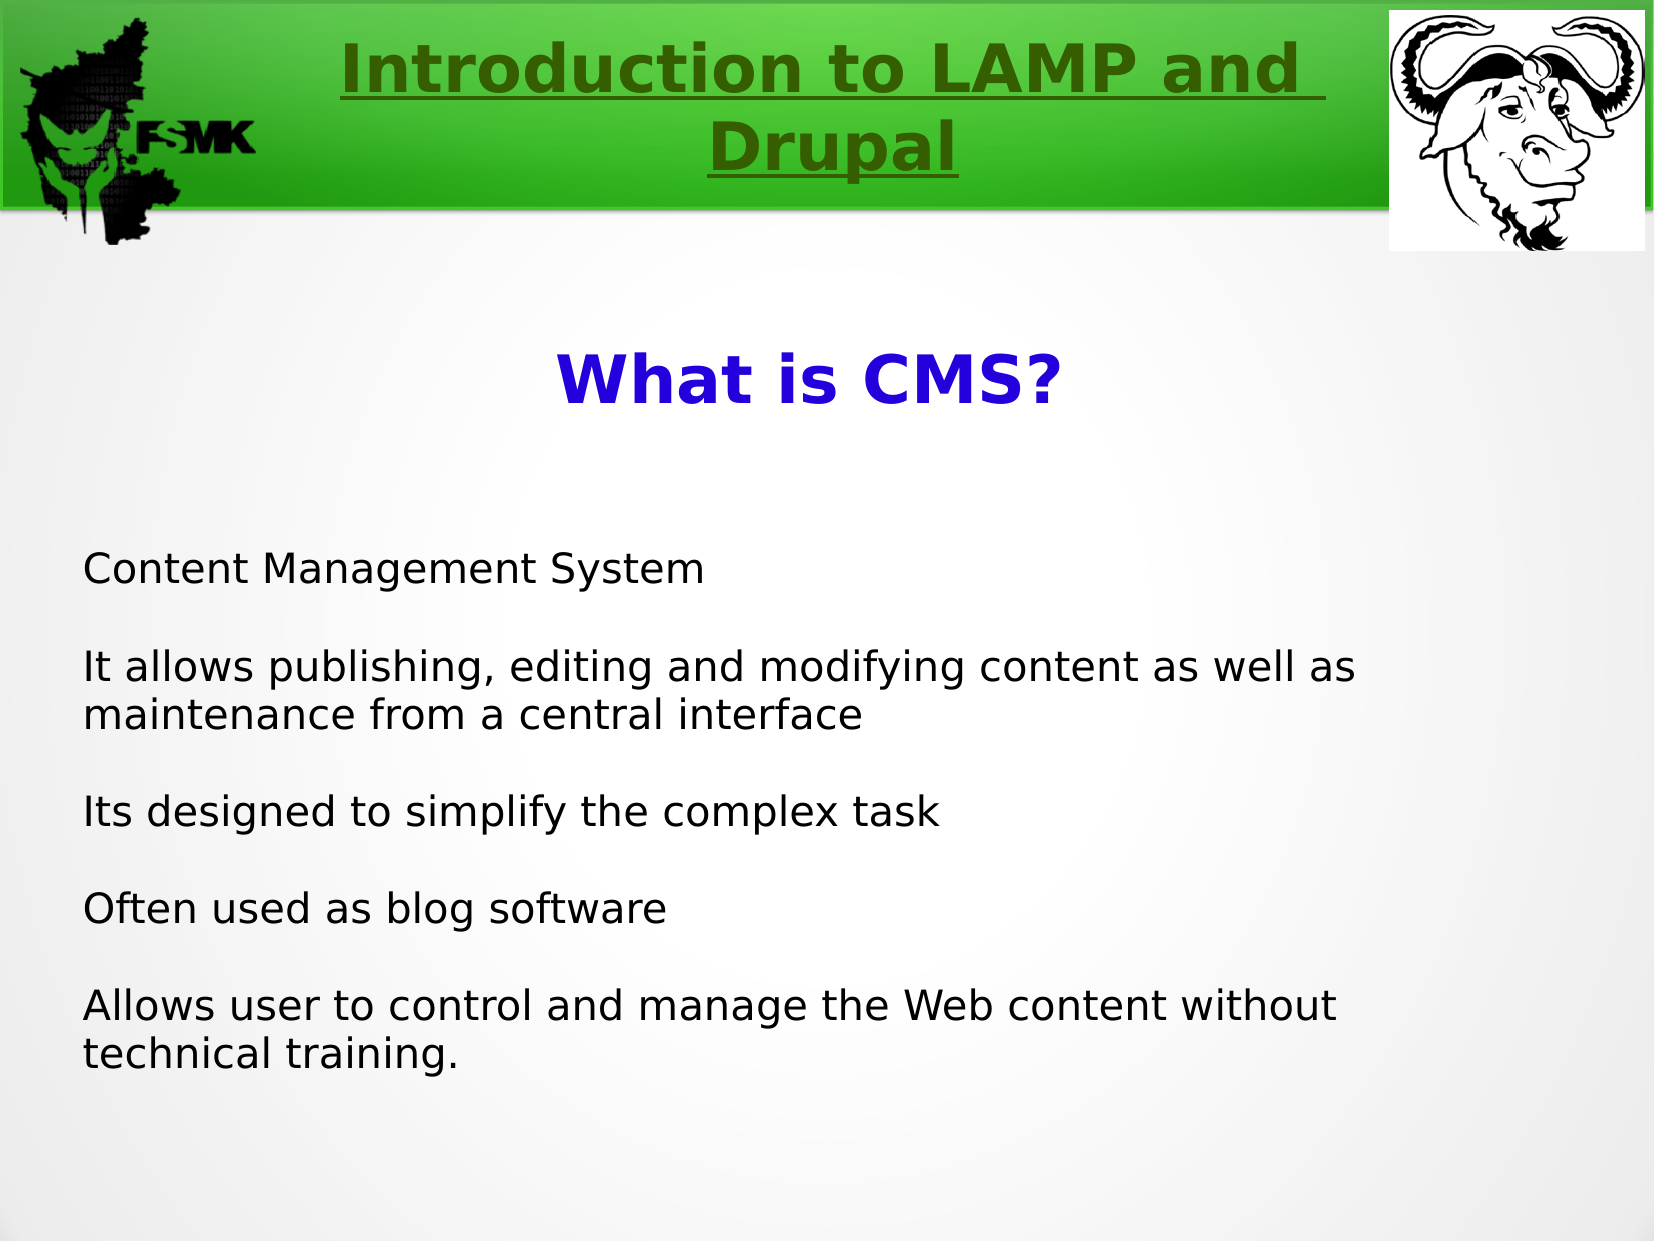

# Introduction to LAMP and Drupal
What is CMS?
Content Management System
It allows publishing, editing and modifying content as well as maintenance from a central interface
Its designed to simplify the complex task
Often used as blog software
Allows user to control and manage the Web content without technical training.